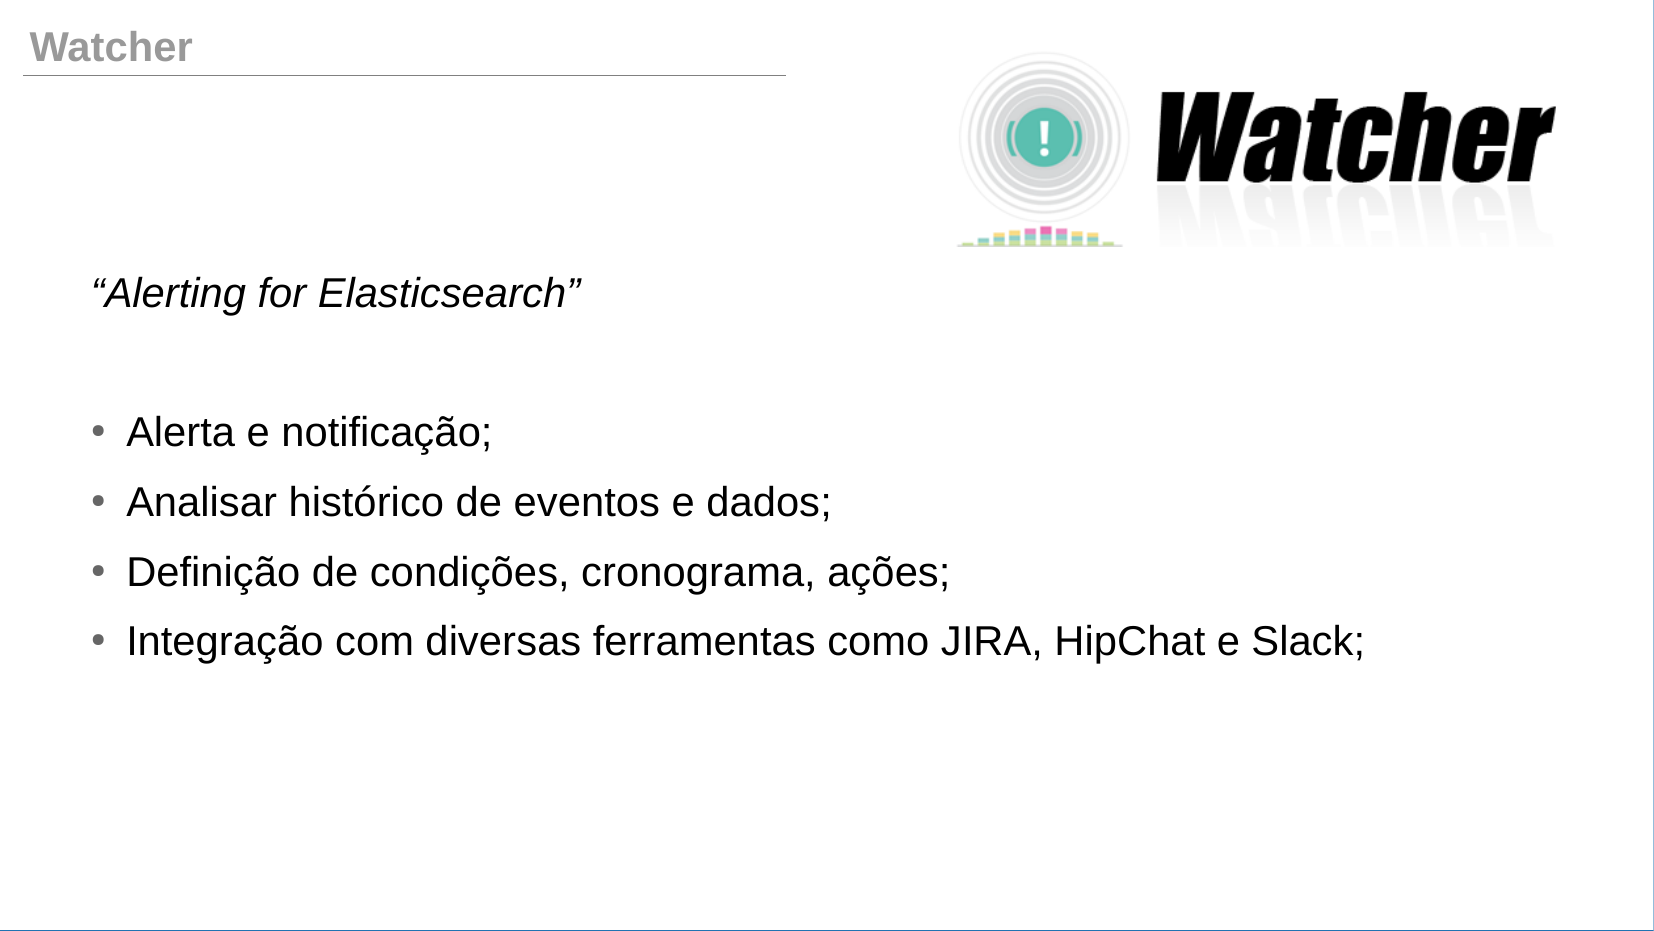

# Watcher
“Alerting for Elasticsearch”
Alerta e notificação;
Analisar histórico de eventos e dados;
Definição de condições, cronograma, ações;
Integração com diversas ferramentas como JIRA, HipChat e Slack;